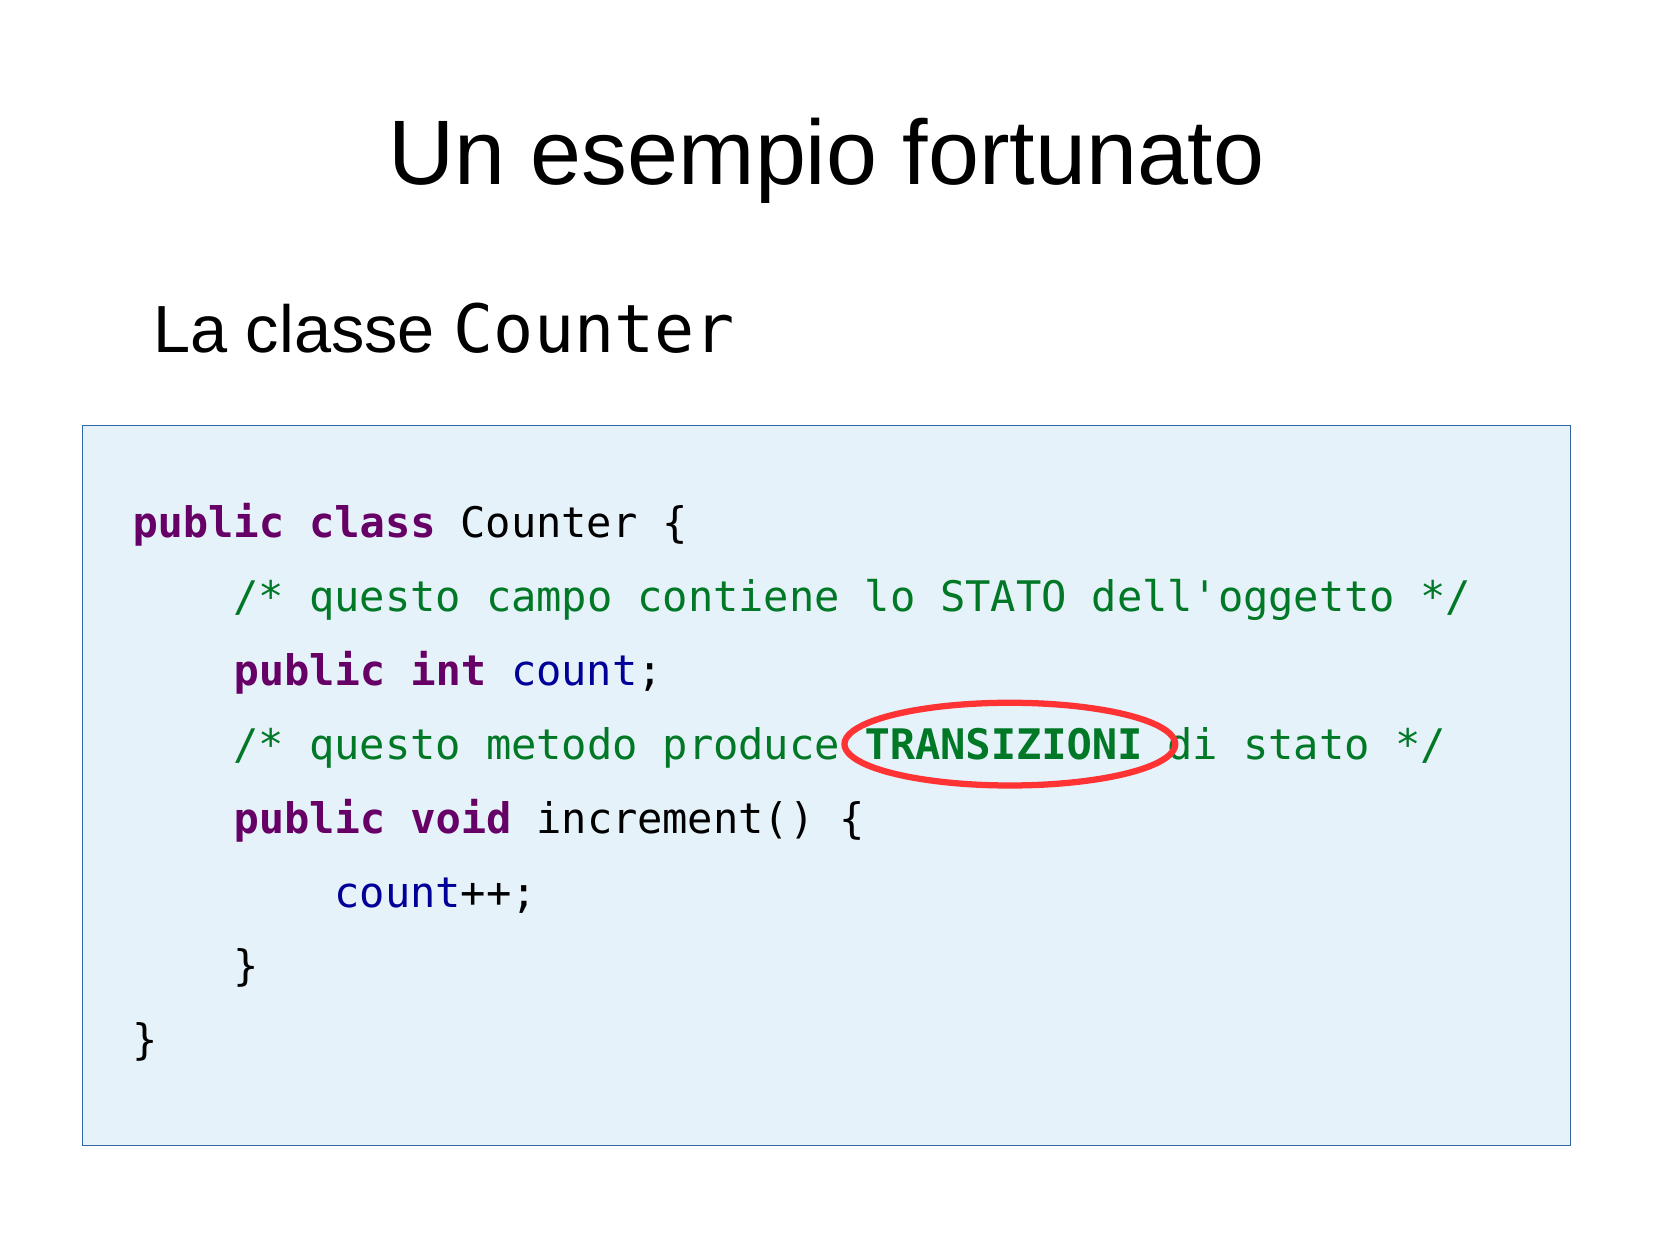

# Un esempio fortunato
La classe Counter
public class Counter {
 /* questo campo contiene lo STATO dell'oggetto */
 public int count;
 /* questo metodo produce TRANSIZIONI di stato */
 public void increment() {
 count++;
 }
}